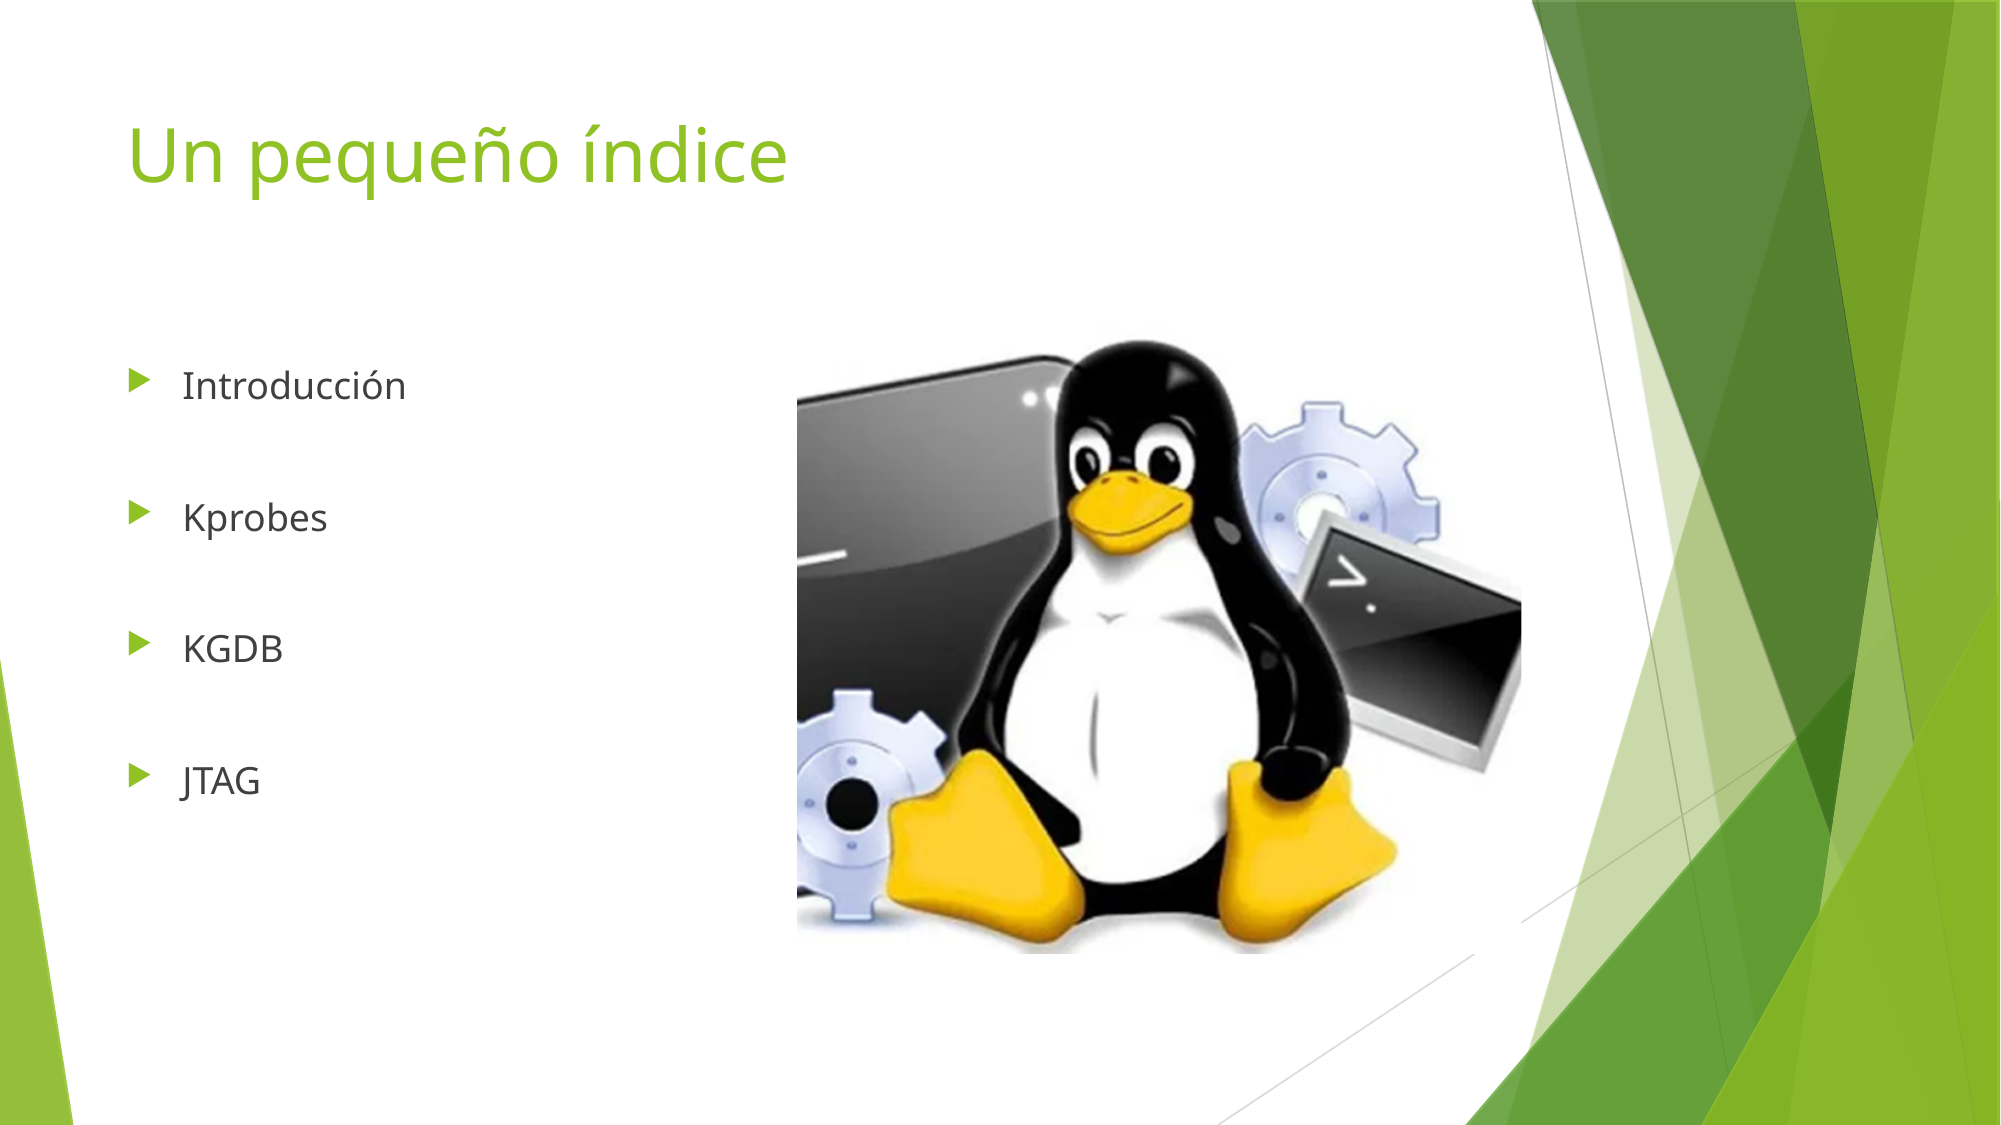

# Un pequeño índice
Introducción
Kprobes
KGDB
JTAG